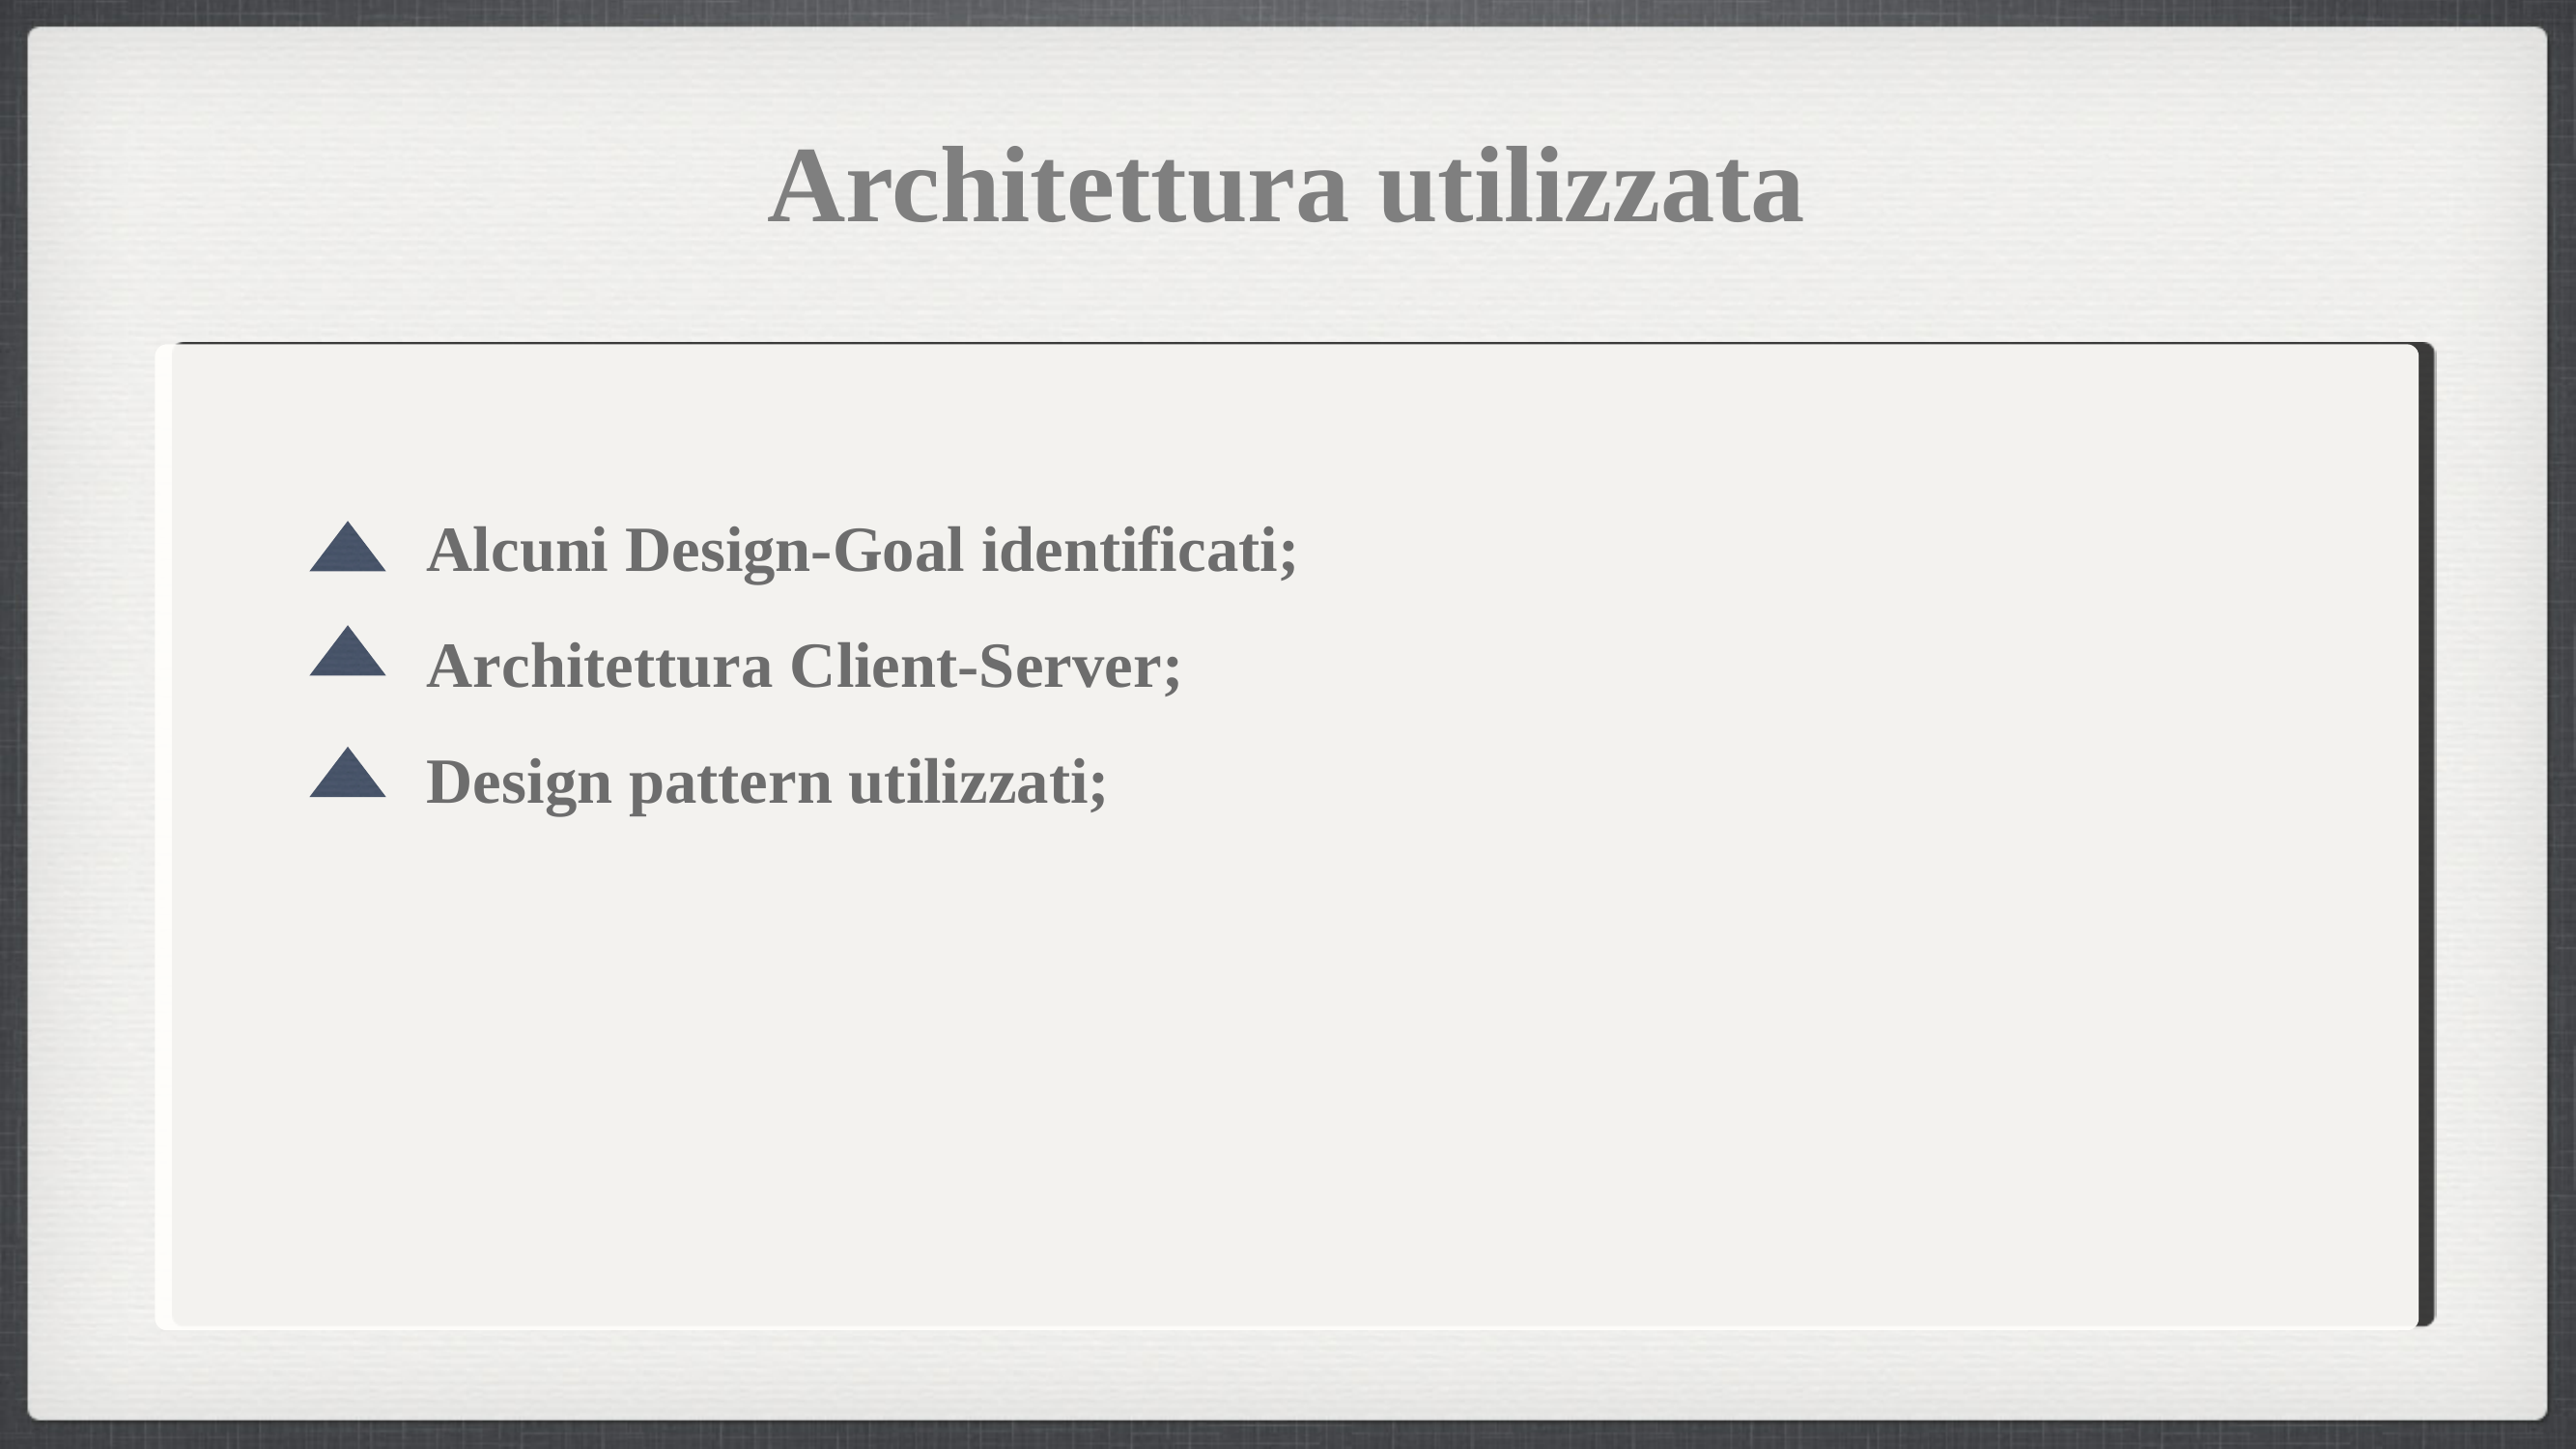

# Architettura utilizzata
Alcuni Design-Goal identificati;
Architettura Client-Server;
Design pattern utilizzati;